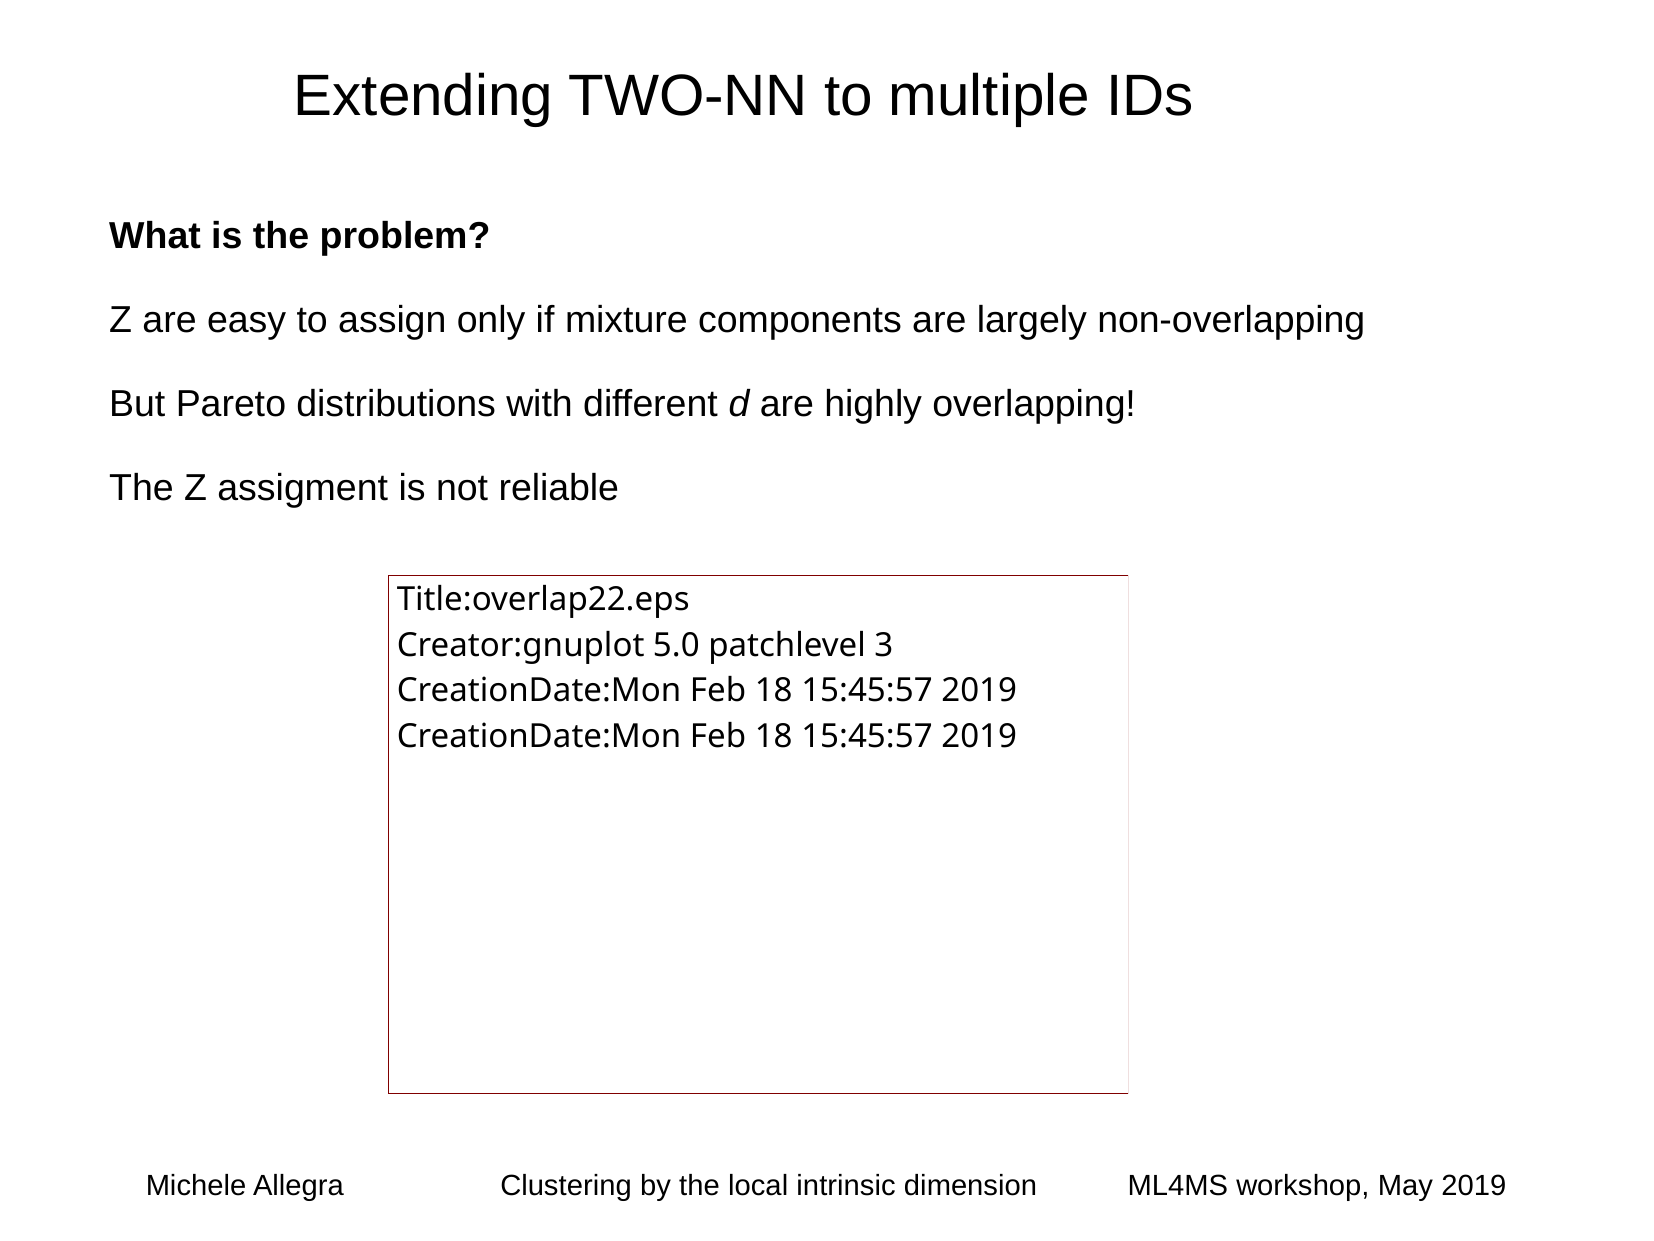

# Extending TWO-NN to multiple IDs
What is the problem?
Z are easy to assign only if mixture components are largely non-overlapping
But Pareto distributions with different d are highly overlapping!
The Z assigment is not reliable
Michele Allegra Clustering by the local intrinsic dimension ML4MS workshop, May 2019